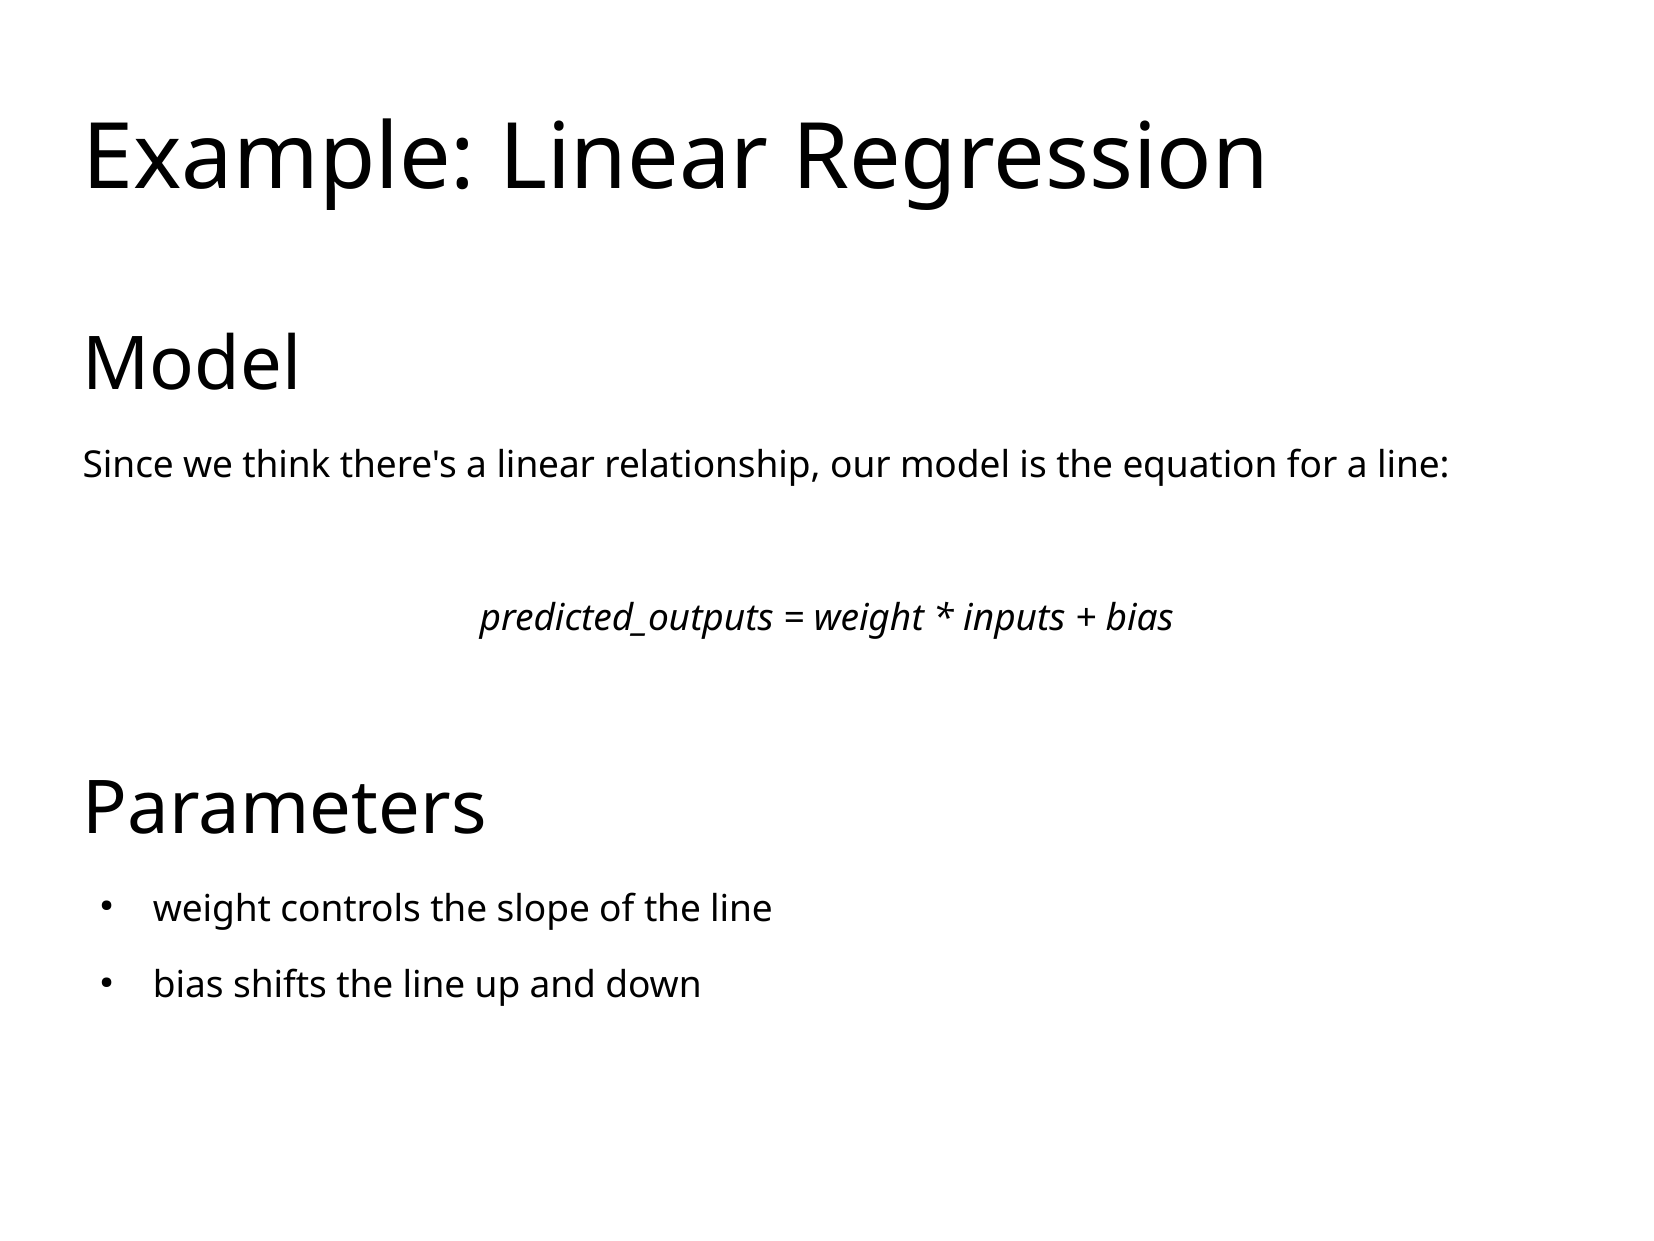

# Example: Linear Regression
Model
Since we think there's a linear relationship, our model is the equation for a line:
predicted_outputs = weight * inputs + bias
Parameters
weight controls the slope of the line
bias shifts the line up and down